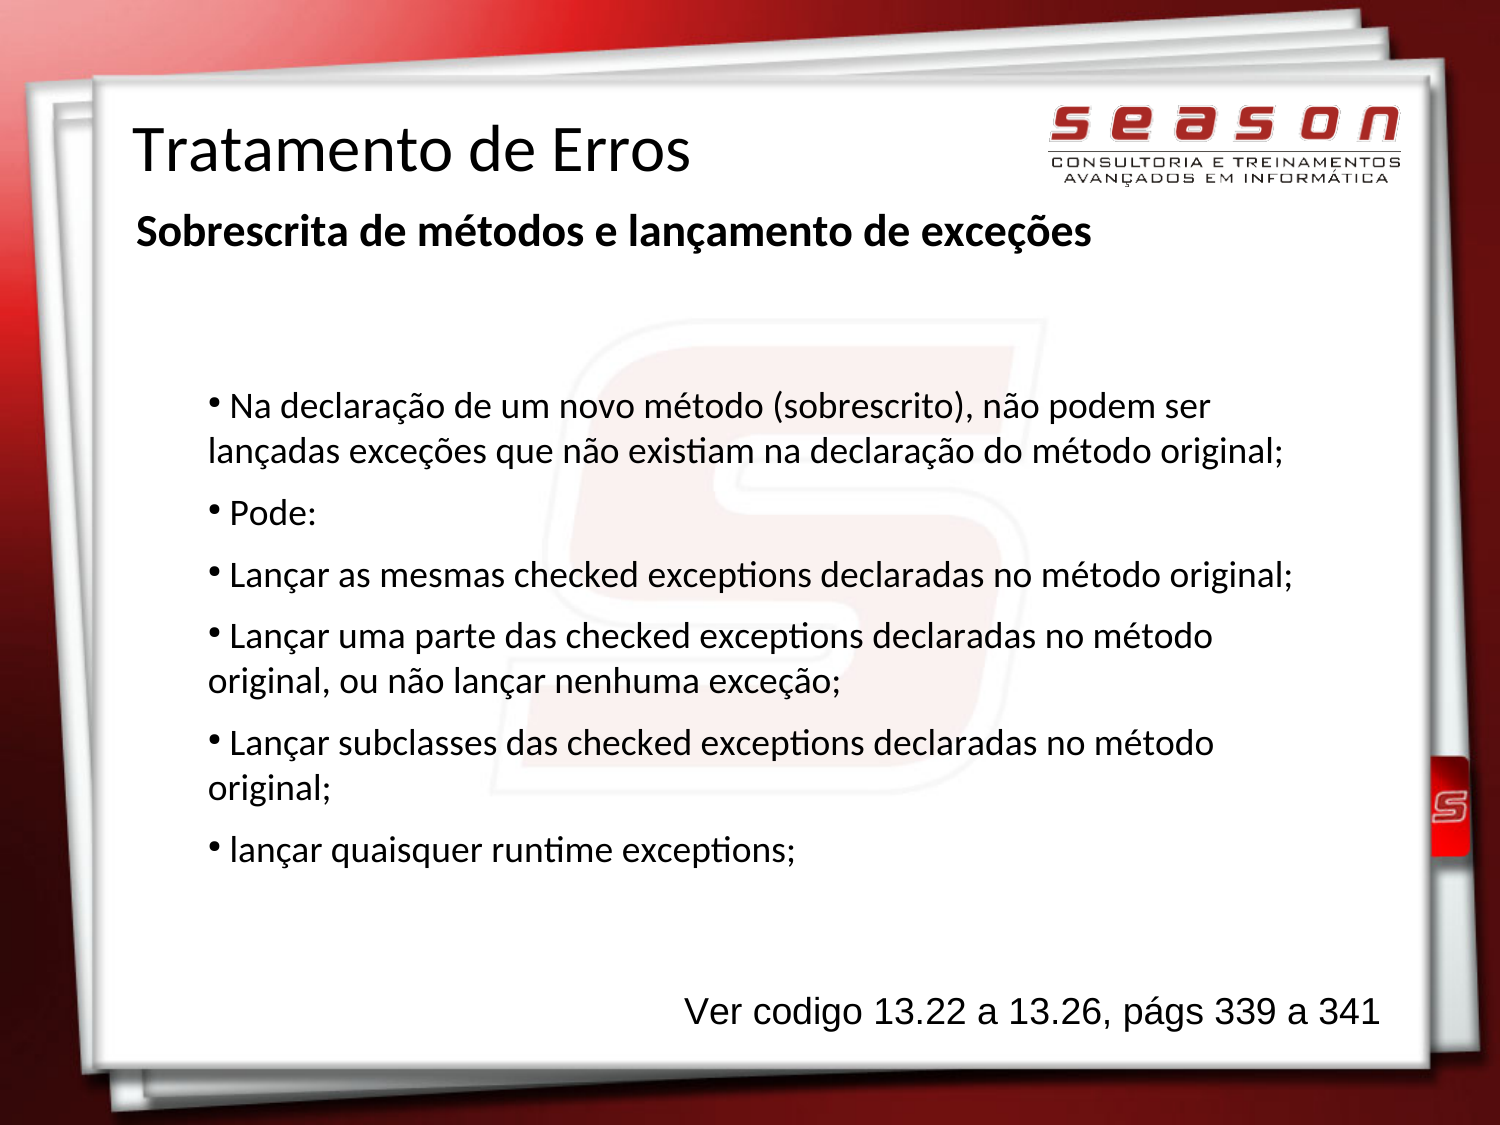

# Tratamento de Erros
Sobrescrita de métodos e lançamento de exceções
 Na declaração de um novo método (sobrescrito), não podem ser lançadas exceções que não existiam na declaração do método original;
 Pode:
 Lançar as mesmas checked exceptions declaradas no método original;
 Lançar uma parte das checked exceptions declaradas no método original, ou não lançar nenhuma exceção;
 Lançar subclasses das checked exceptions declaradas no método original;
 lançar quaisquer runtime exceptions;
Ver codigo 13.22 a 13.26, págs 339 a 341